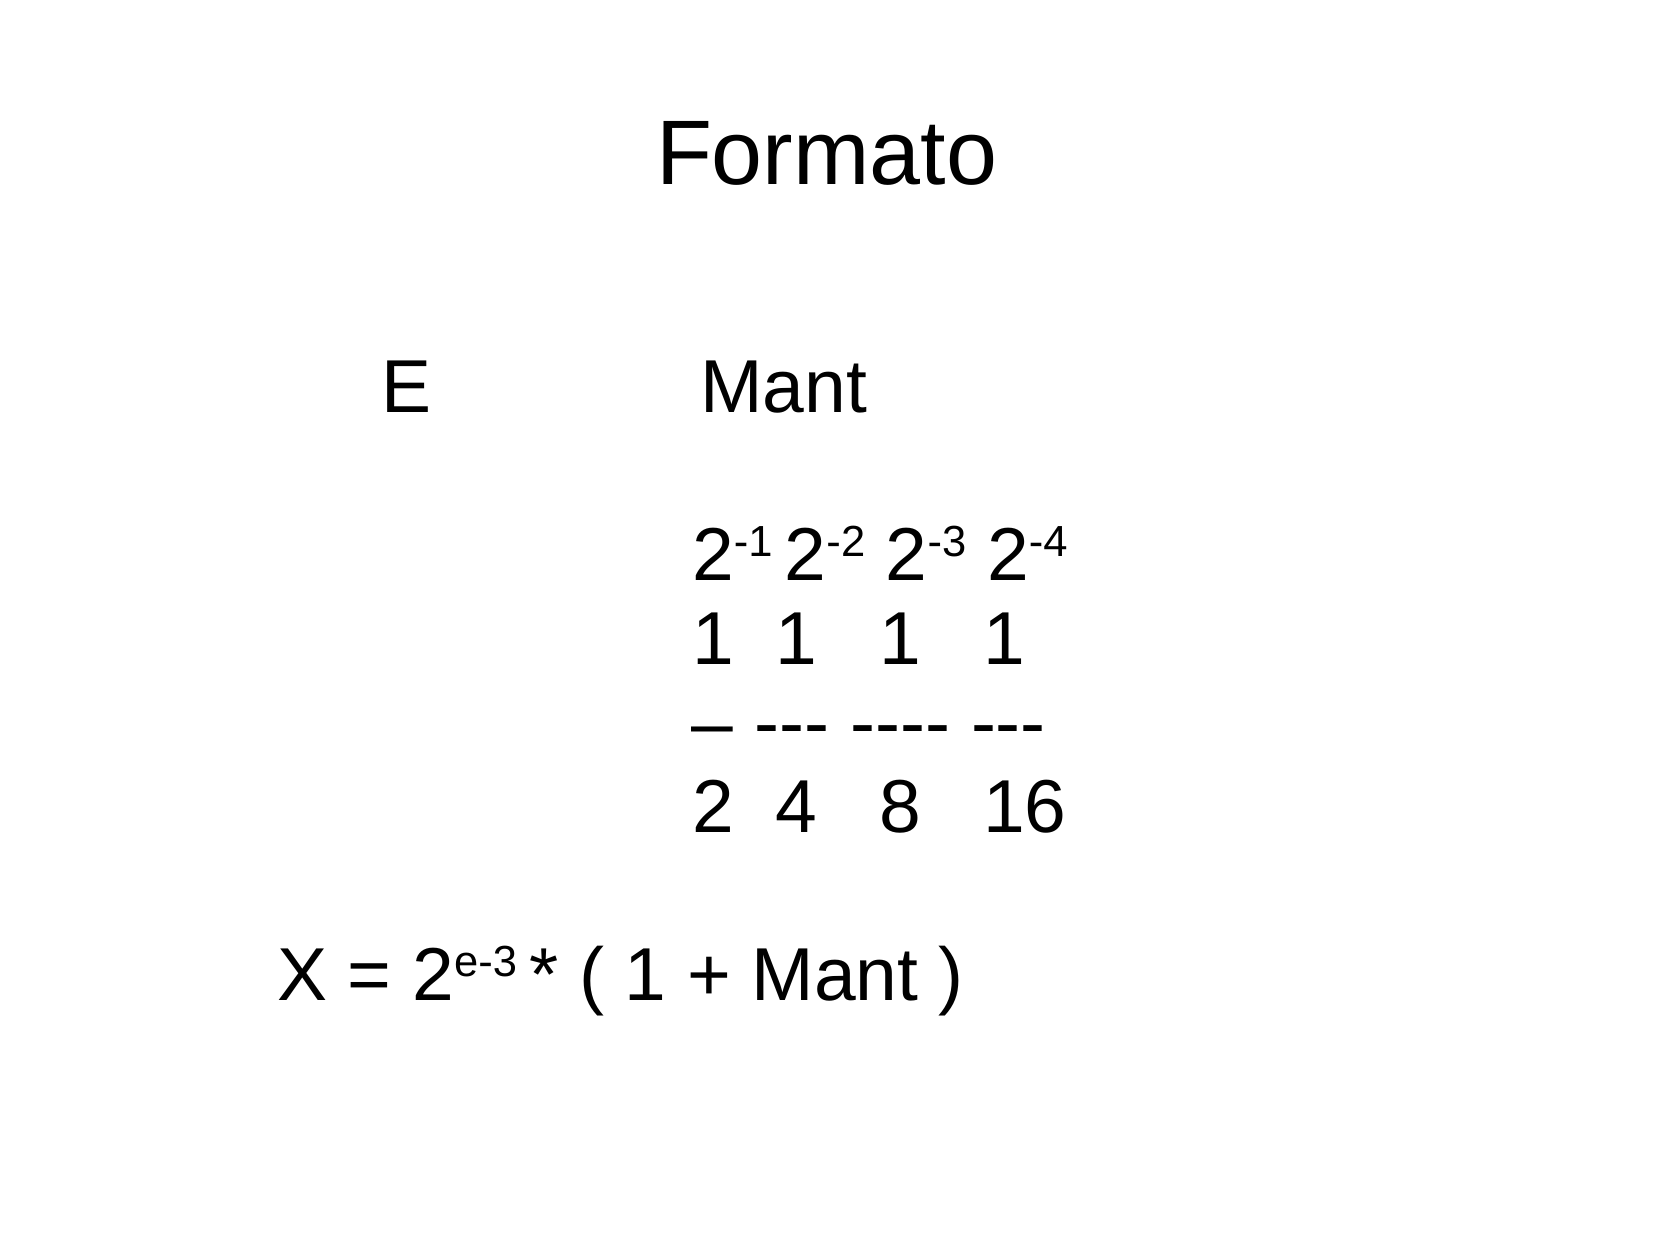

# Formato
 E Mant
 2-1 2-2 2-3 2-4
 1 1 1 1
 – --- ---- ---
 2 4 8 16
X = 2e-3 * ( 1 + Mant )